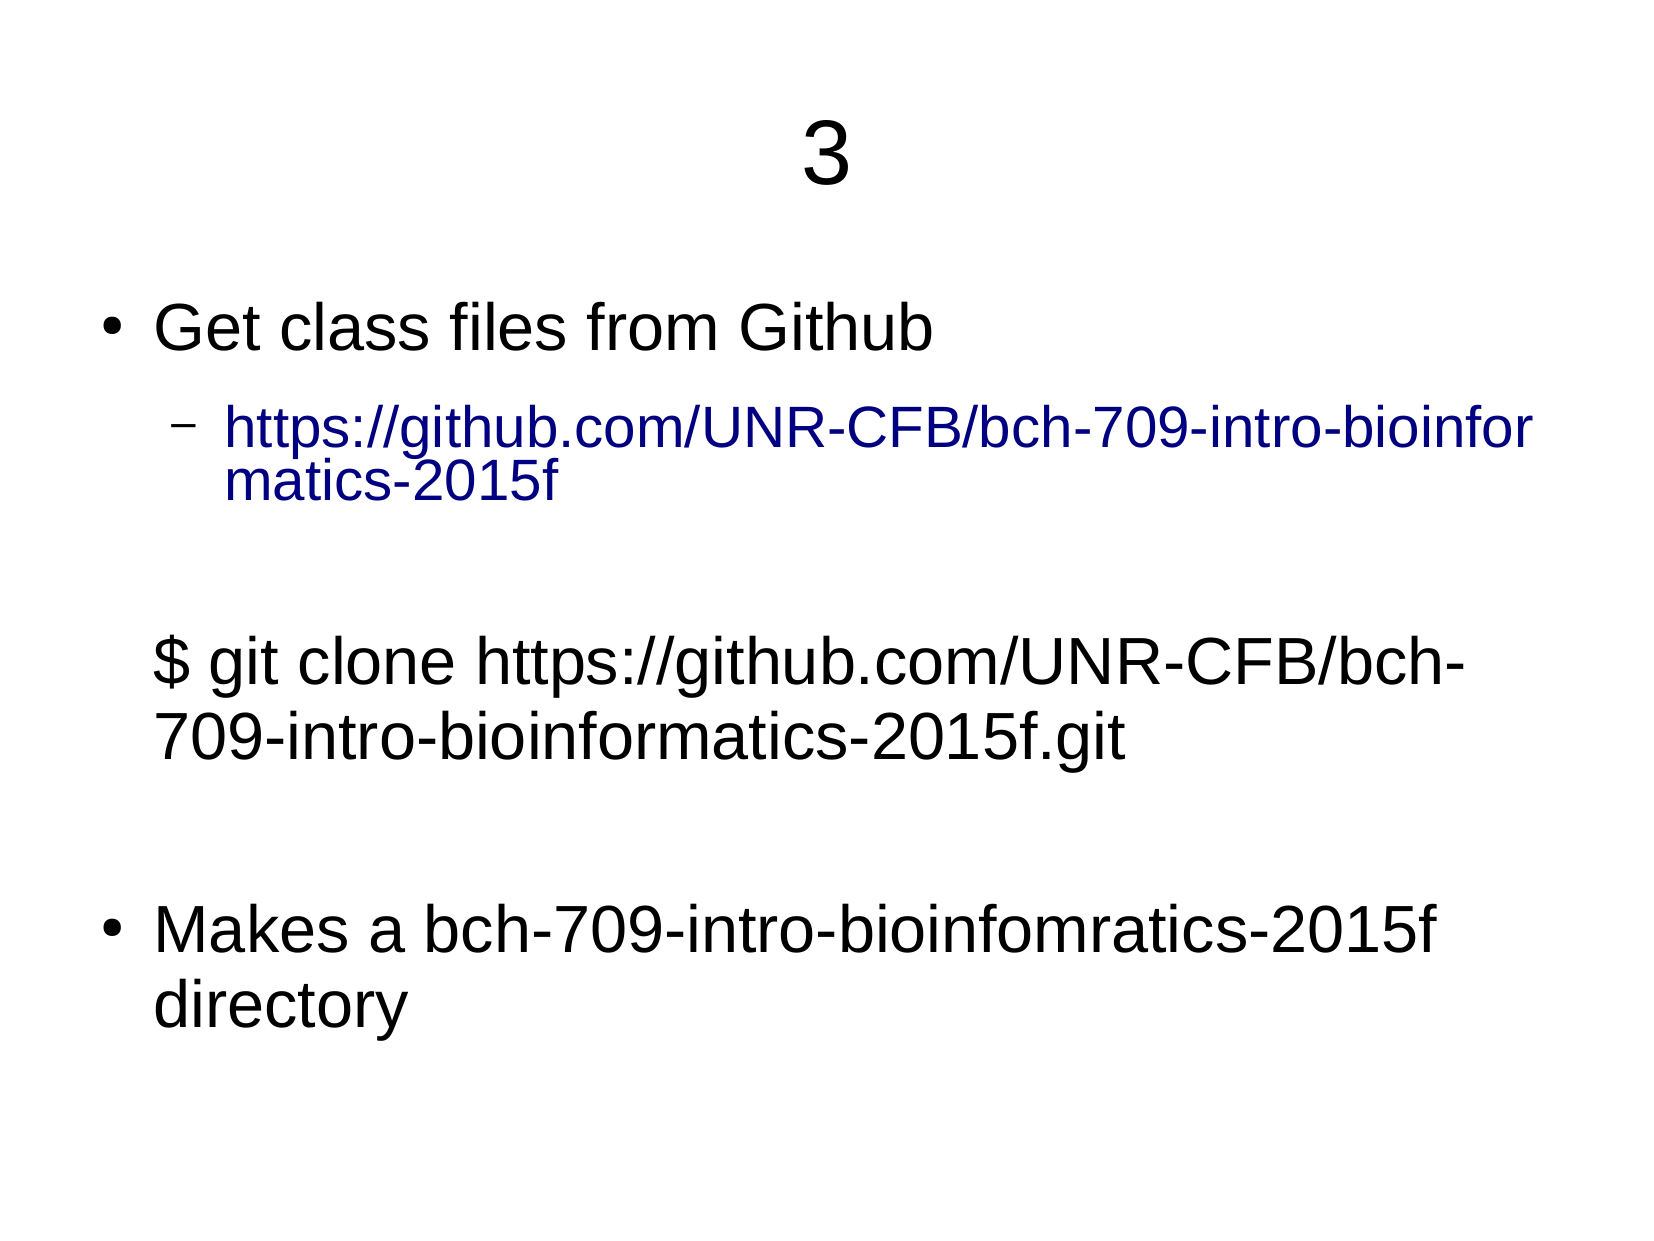

# 3
Get class files from Github
https://github.com/UNR-CFB/bch-709-intro-bioinformatics-2015f
$ git clone https://github.com/UNR-CFB/bch-709-intro-bioinformatics-2015f.git
Makes a bch-709-intro-bioinfomratics-2015f directory